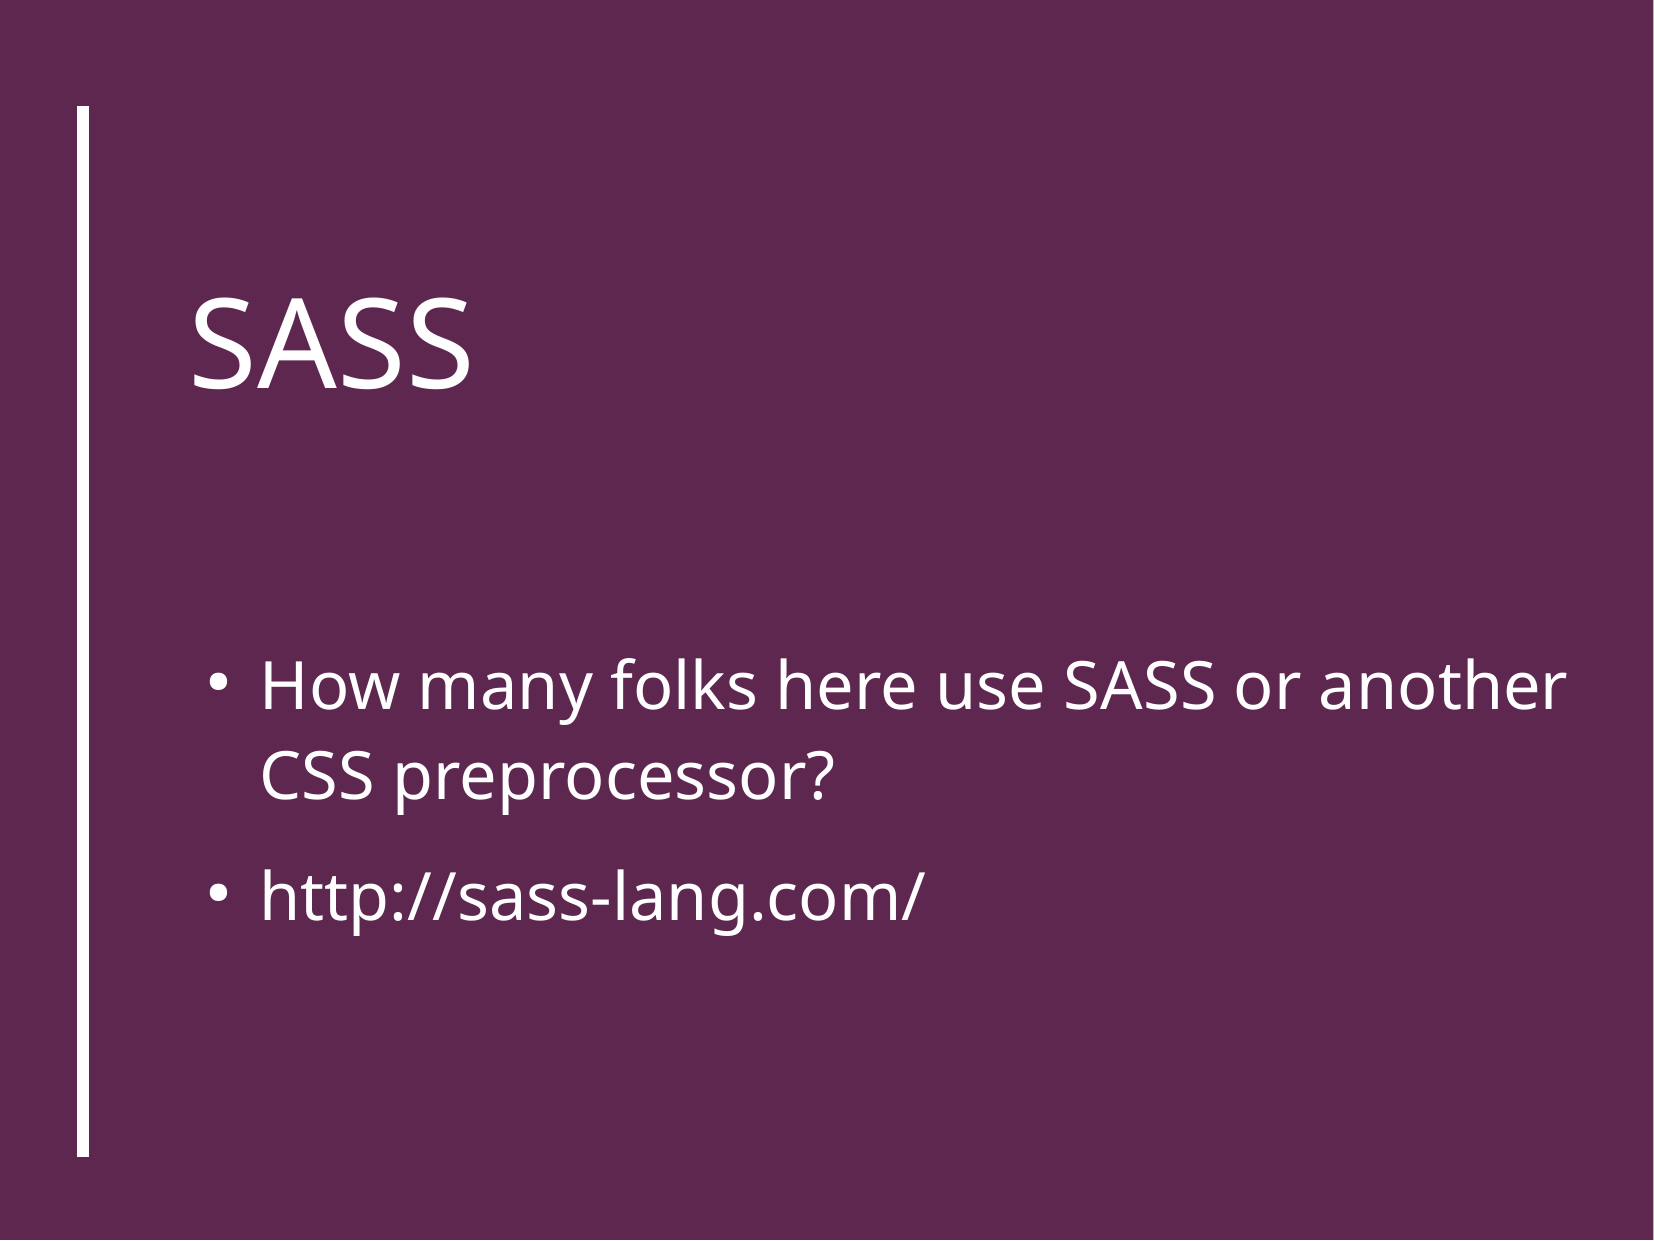

# SASS
How many folks here use SASS or another CSS preprocessor?
http://sass-lang.com/